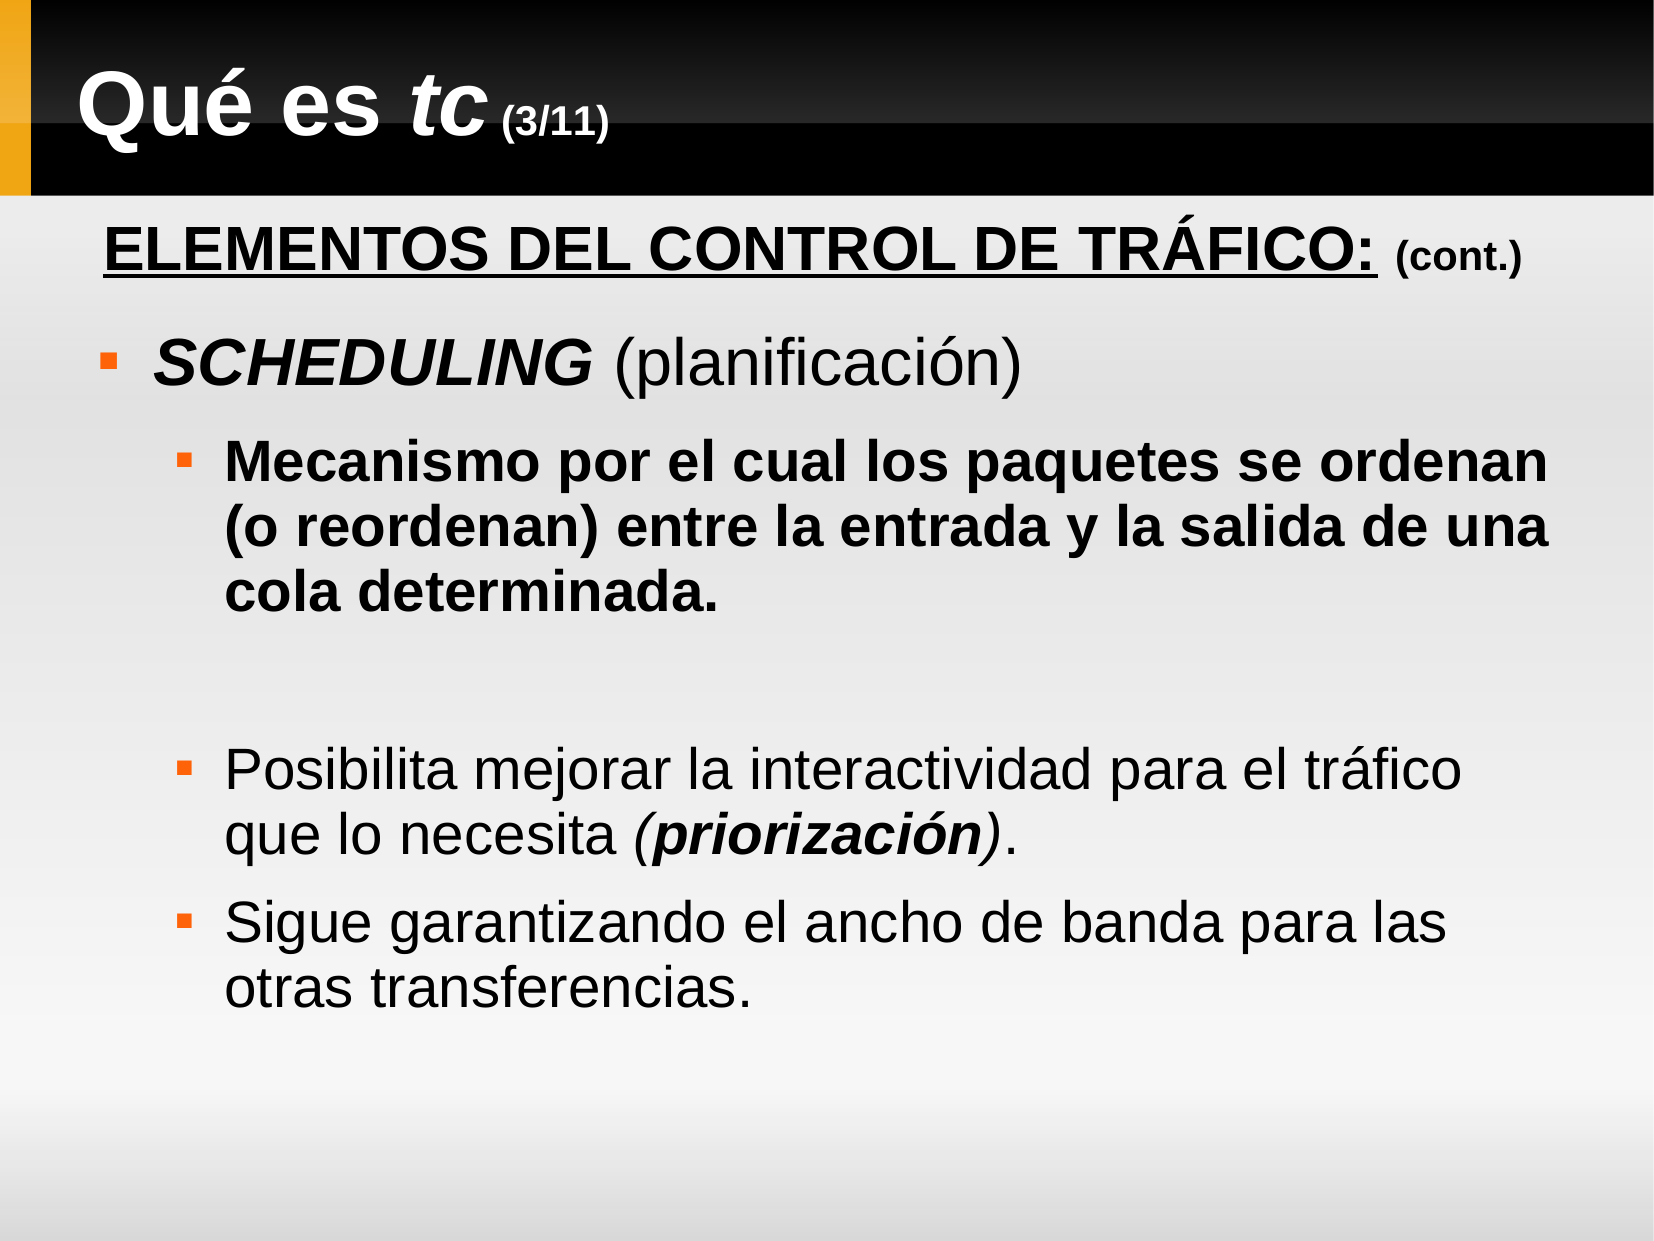

# Qué es tc (3/11)
ELEMENTOS DEL CONTROL DE TRÁFICO: (cont.)
SCHEDULING (planificación)
Mecanismo por el cual los paquetes se ordenan (o reordenan) entre la entrada y la salida de una cola determinada.
Posibilita mejorar la interactividad para el tráfico que lo necesita (priorización).
Sigue garantizando el ancho de banda para las otras transferencias.